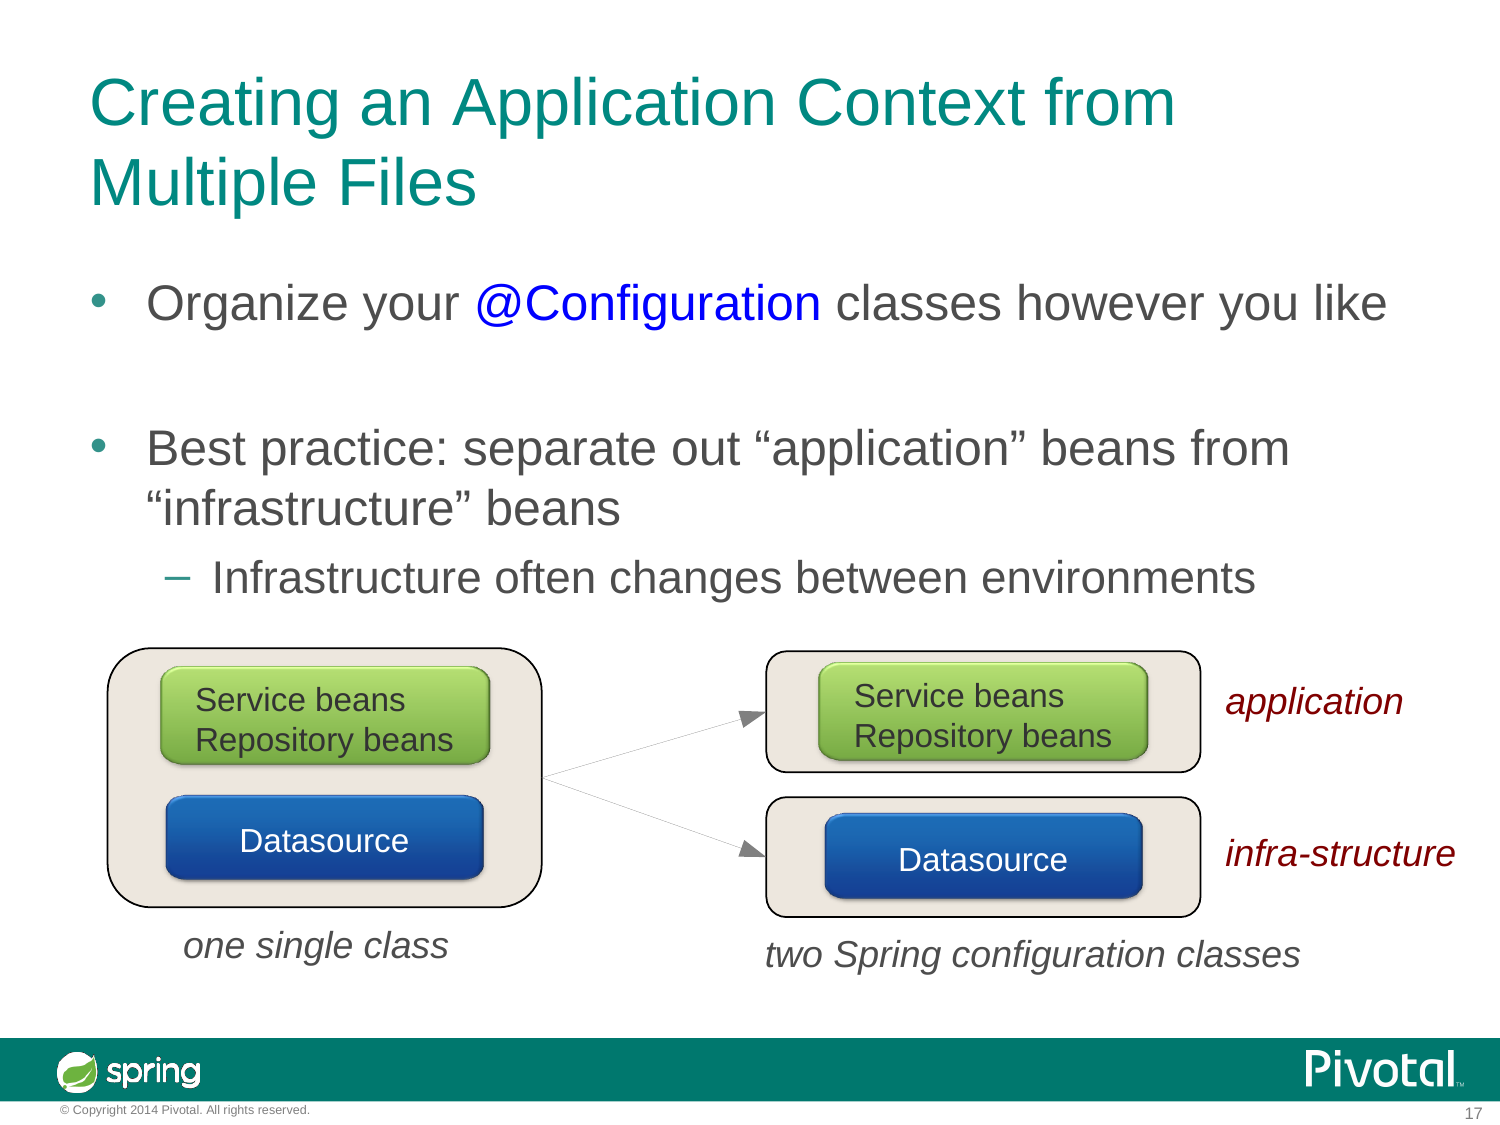

# Creating an Application Context from Multiple Files
Organize your @Configuration classes however you like
Best practice: separate out “application” beans from “infrastructure” beans
Infrastructure often changes between environments
Service beans
Repository beans
Service beans
Repository beans
application
Datasource
Datasource
infra-structure
one single class
two Spring configuration classes